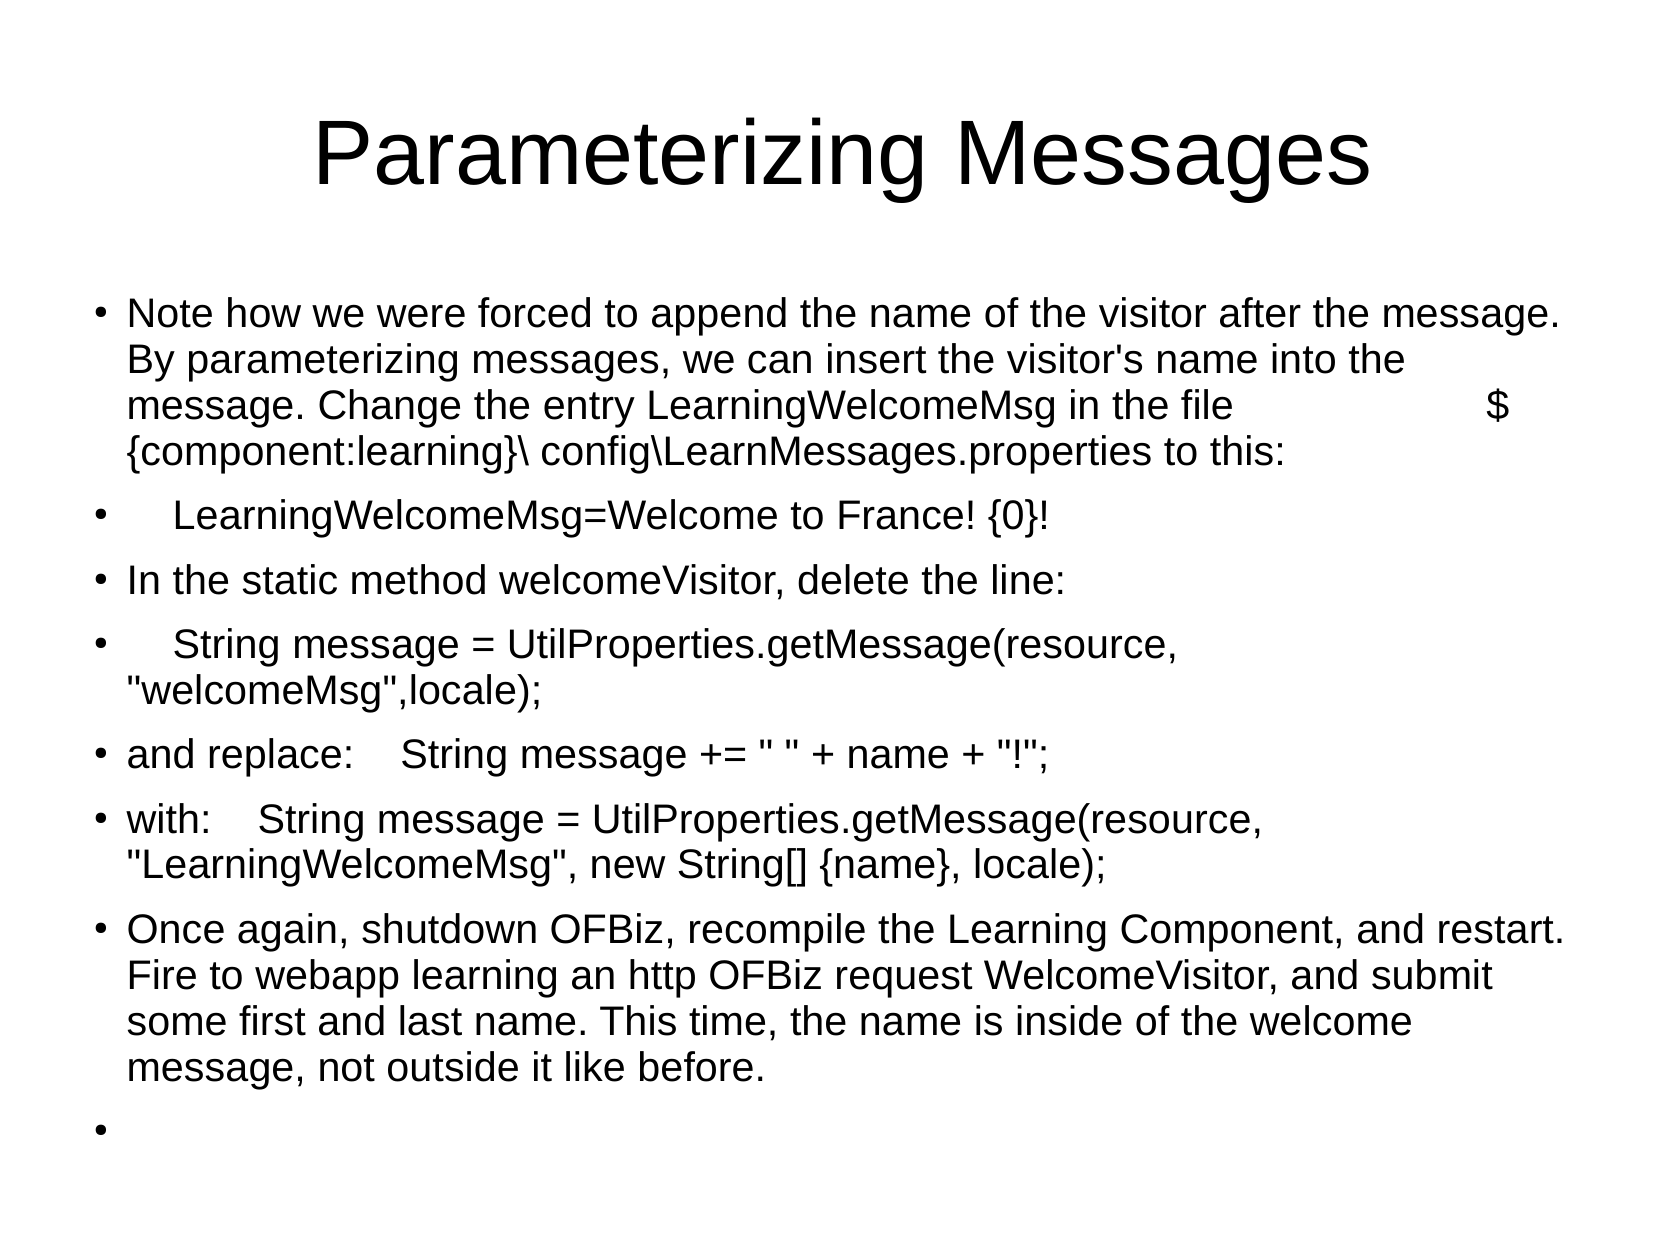

# Parameterizing Messages
Note how we were forced to append the name of the visitor after the message. By parameterizing messages, we can insert the visitor's name into the message. Change the entry LearningWelcomeMsg in the file ${component:learning}\ config\LearnMessages.properties to this:
 LearningWelcomeMsg=Welcome to France! {0}!
In the static method welcomeVisitor, delete the line:
 String message = UtilProperties.getMessage(resource, "welcomeMsg",locale);
and replace: String message += " " + name + "!";
with: String message = UtilProperties.getMessage(resource, "LearningWelcomeMsg", new String[] {name}, locale);
Once again, shutdown OFBiz, recompile the Learning Component, and restart. Fire to webapp learning an http OFBiz request WelcomeVisitor, and submit some first and last name. This time, the name is inside of the welcome message, not outside it like before.